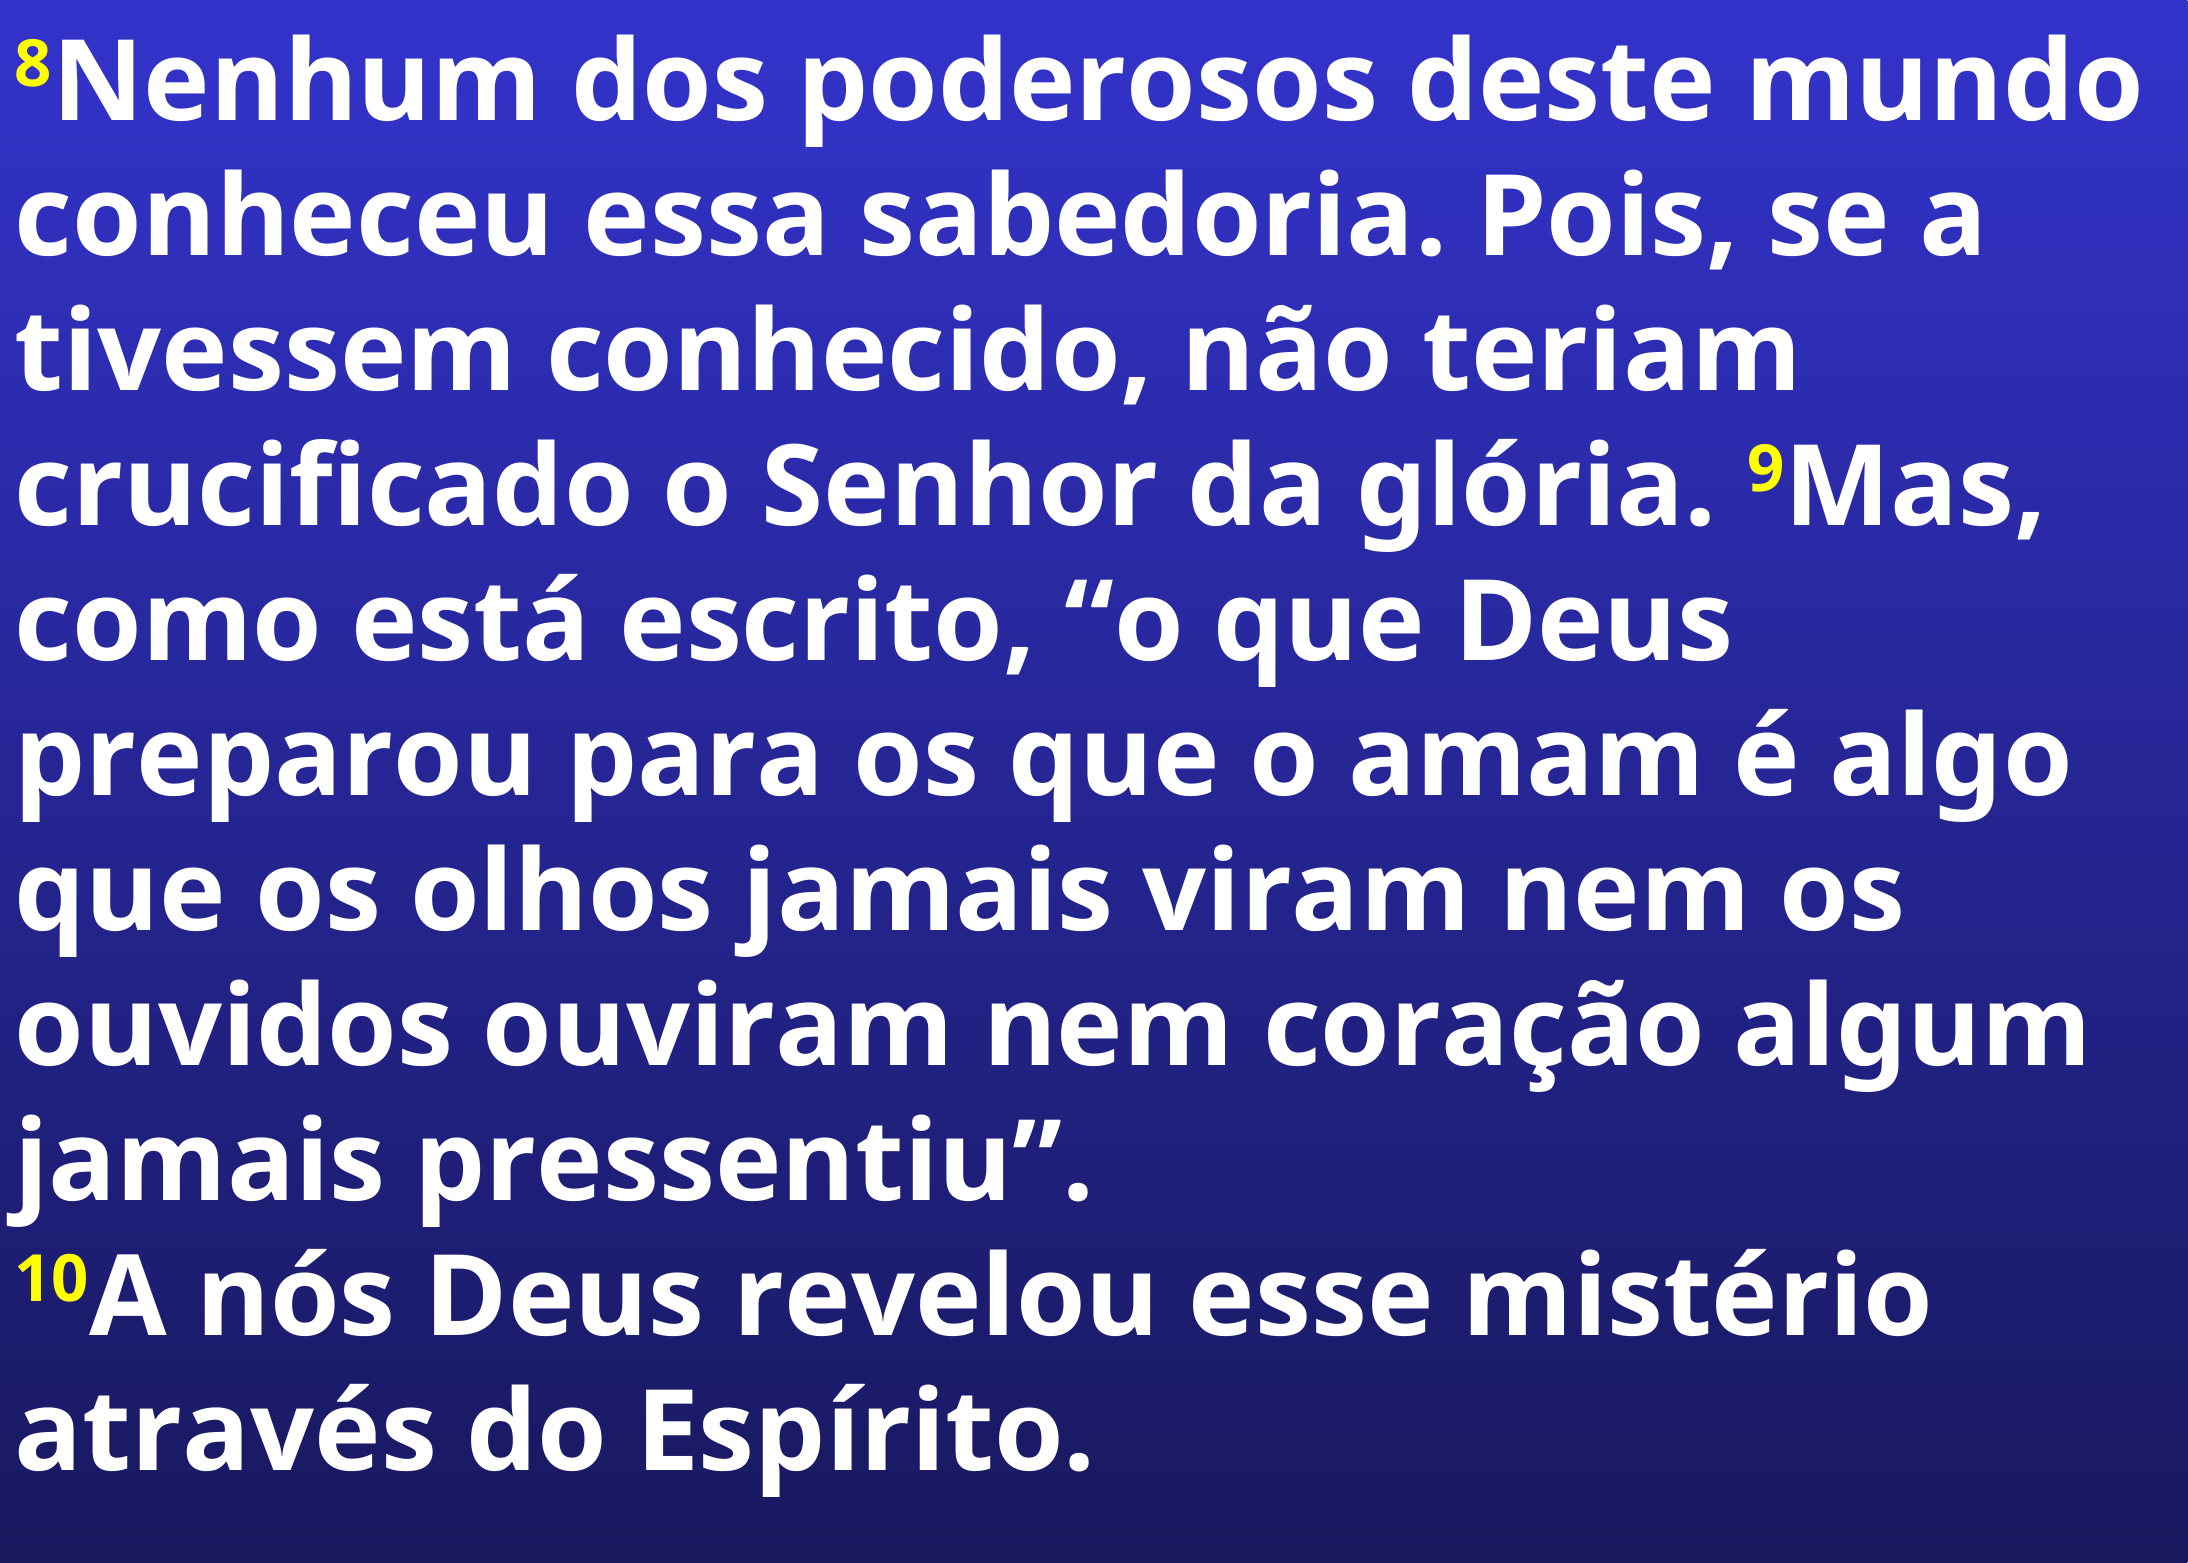

8Nenhum dos poderosos deste mundo conheceu essa sabedoria. Pois, se a tivessem conhecido, não teriam crucificado o Senhor da glória. 9Mas, como está escrito, “o que Deus preparou para os que o amam é algo que os olhos jamais viram nem os ouvidos ouviram nem coração algum jamais pressentiu”.
10A nós Deus revelou esse mistério através do Espírito.